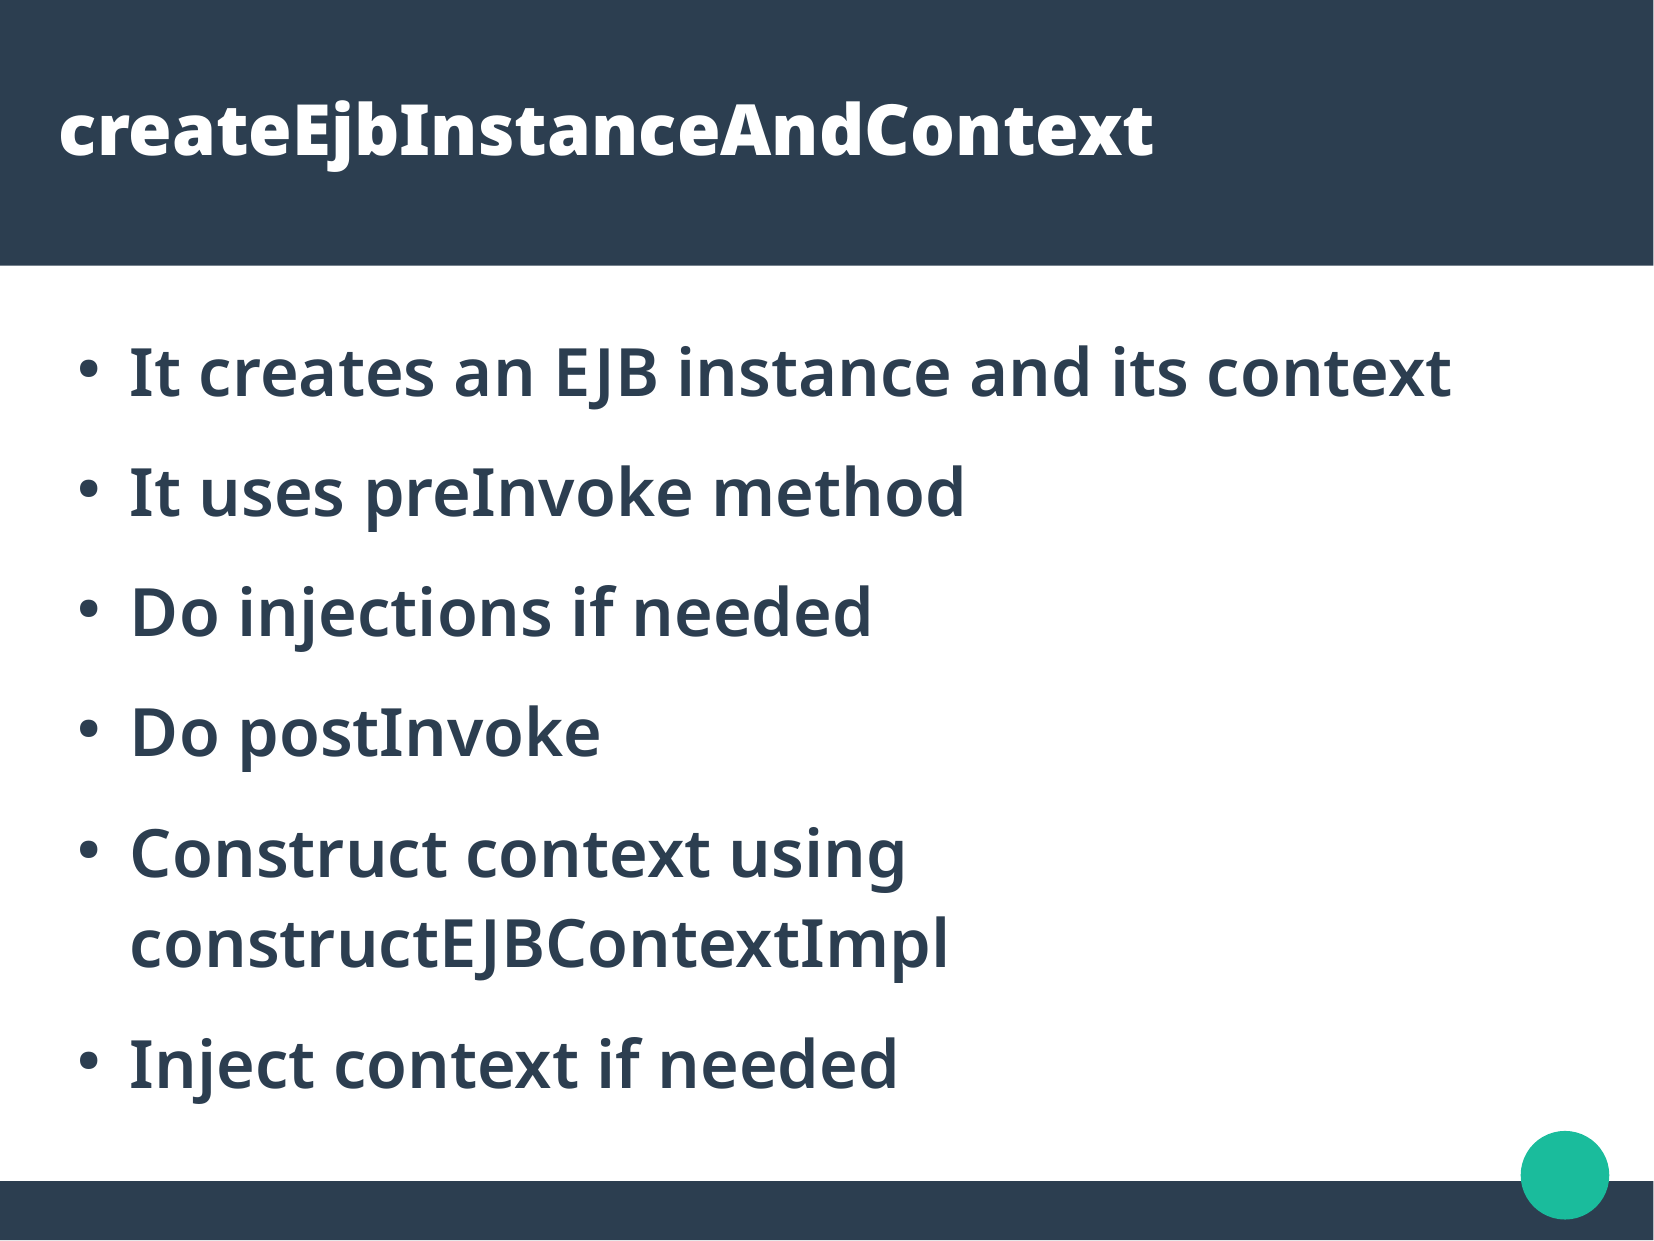

# createEjbInstanceAndContext
It creates an EJB instance and its context
It uses preInvoke method
Do injections if needed
Do postInvoke
Construct context using constructEJBContextImpl
Inject context if needed